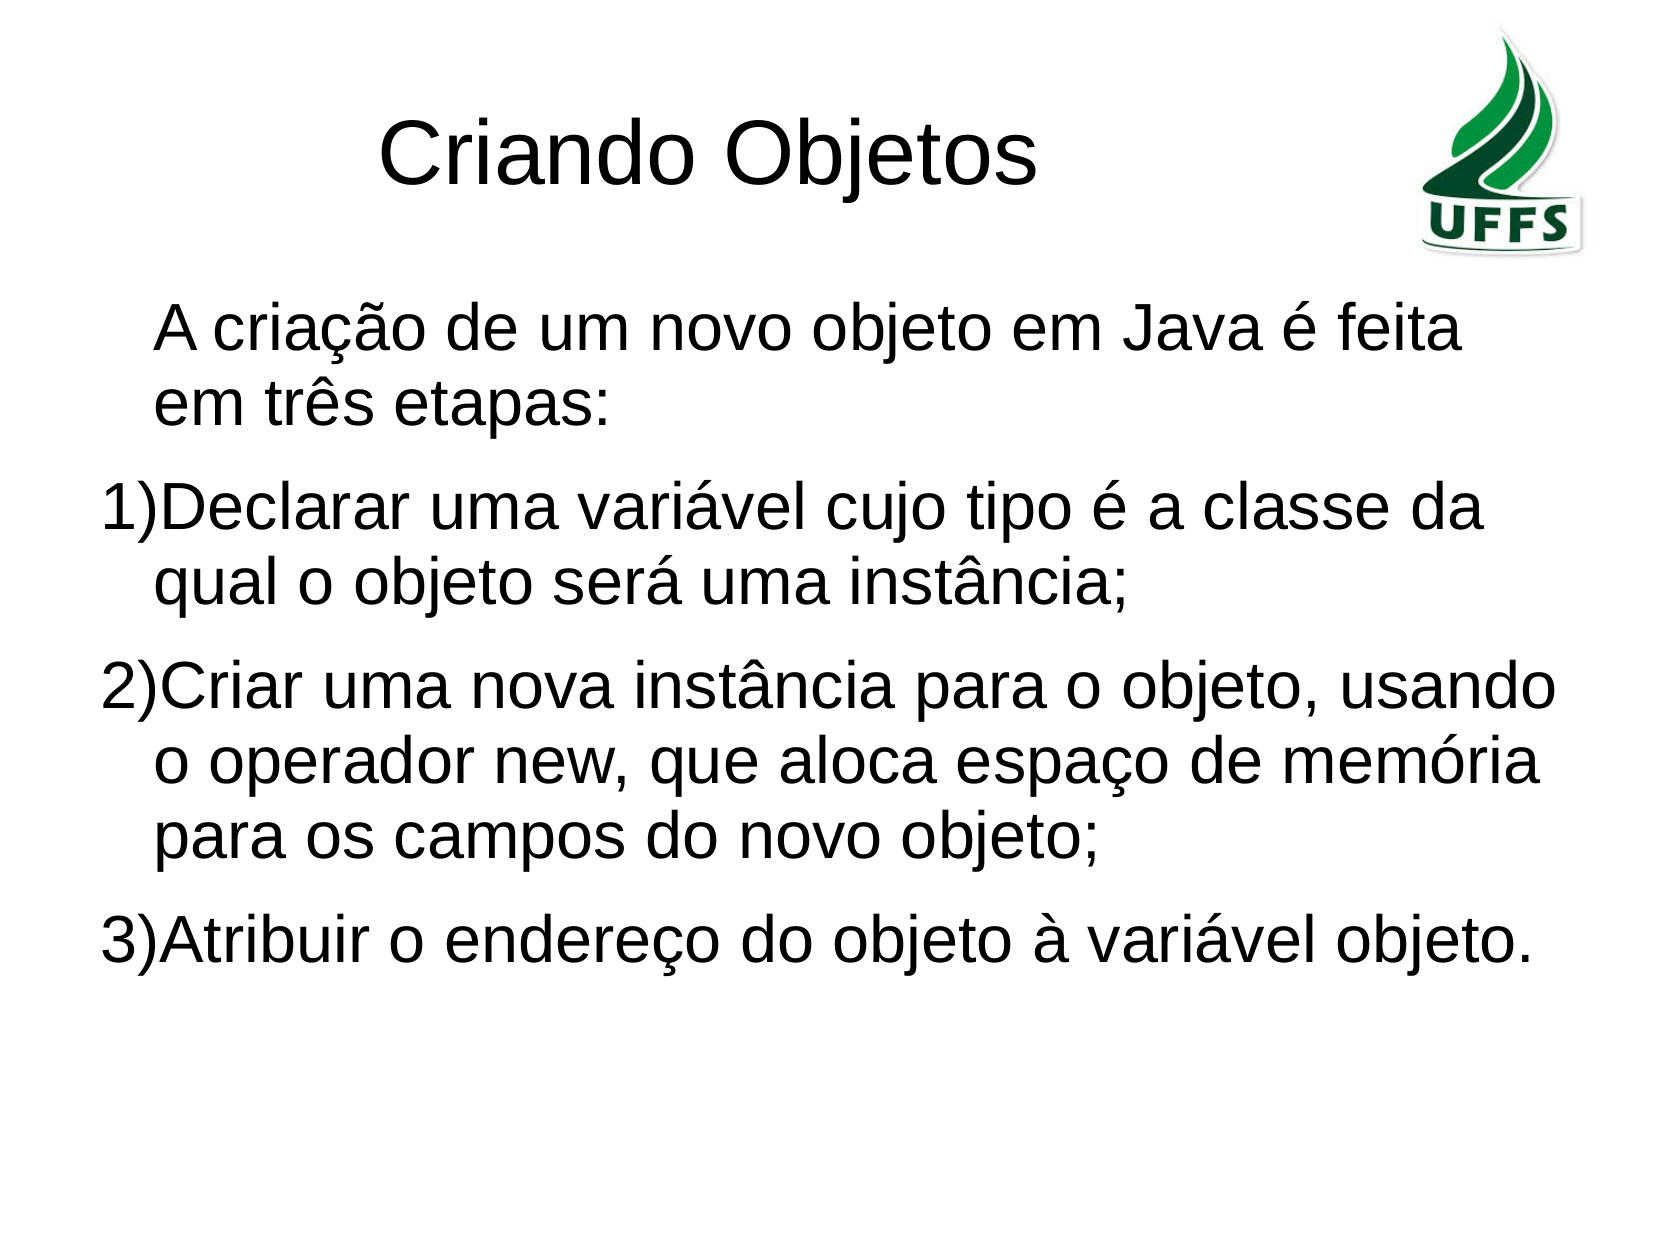

# Criando Objetos
A criação de um novo objeto em Java é feita em três etapas:
Declarar uma variável cujo tipo é a classe da qual o objeto será uma instância;
Criar uma nova instância para o objeto, usando o operador new, que aloca espaço de memória para os campos do novo objeto;
Atribuir o endereço do objeto à variável objeto.